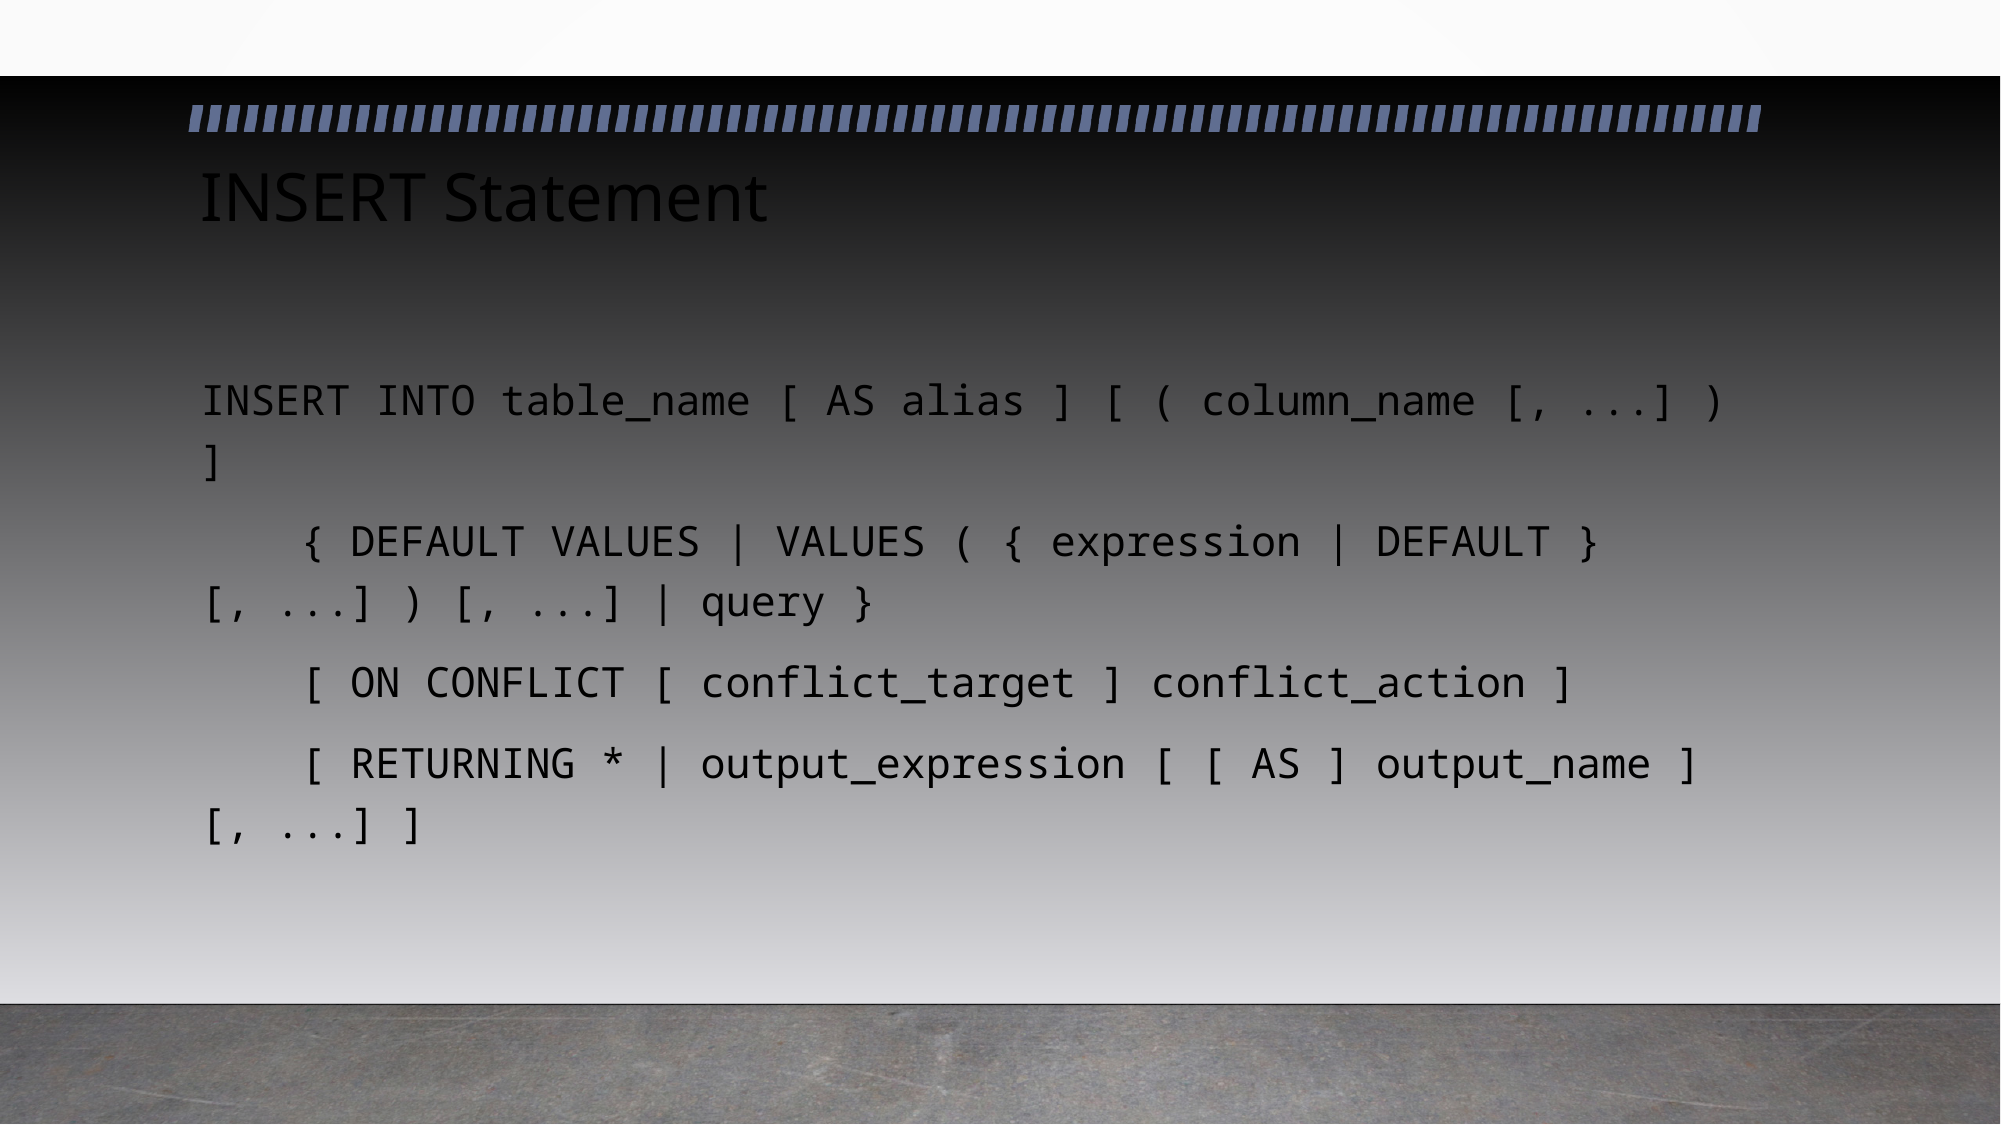

# INSERT Statement
INSERT INTO table_name [ AS alias ] [ ( column_name [, ...] ) ]
 { DEFAULT VALUES | VALUES ( { expression | DEFAULT } [, ...] ) [, ...] | query }
 [ ON CONFLICT [ conflict_target ] conflict_action ]
 [ RETURNING * | output_expression [ [ AS ] output_name ] [, ...] ]